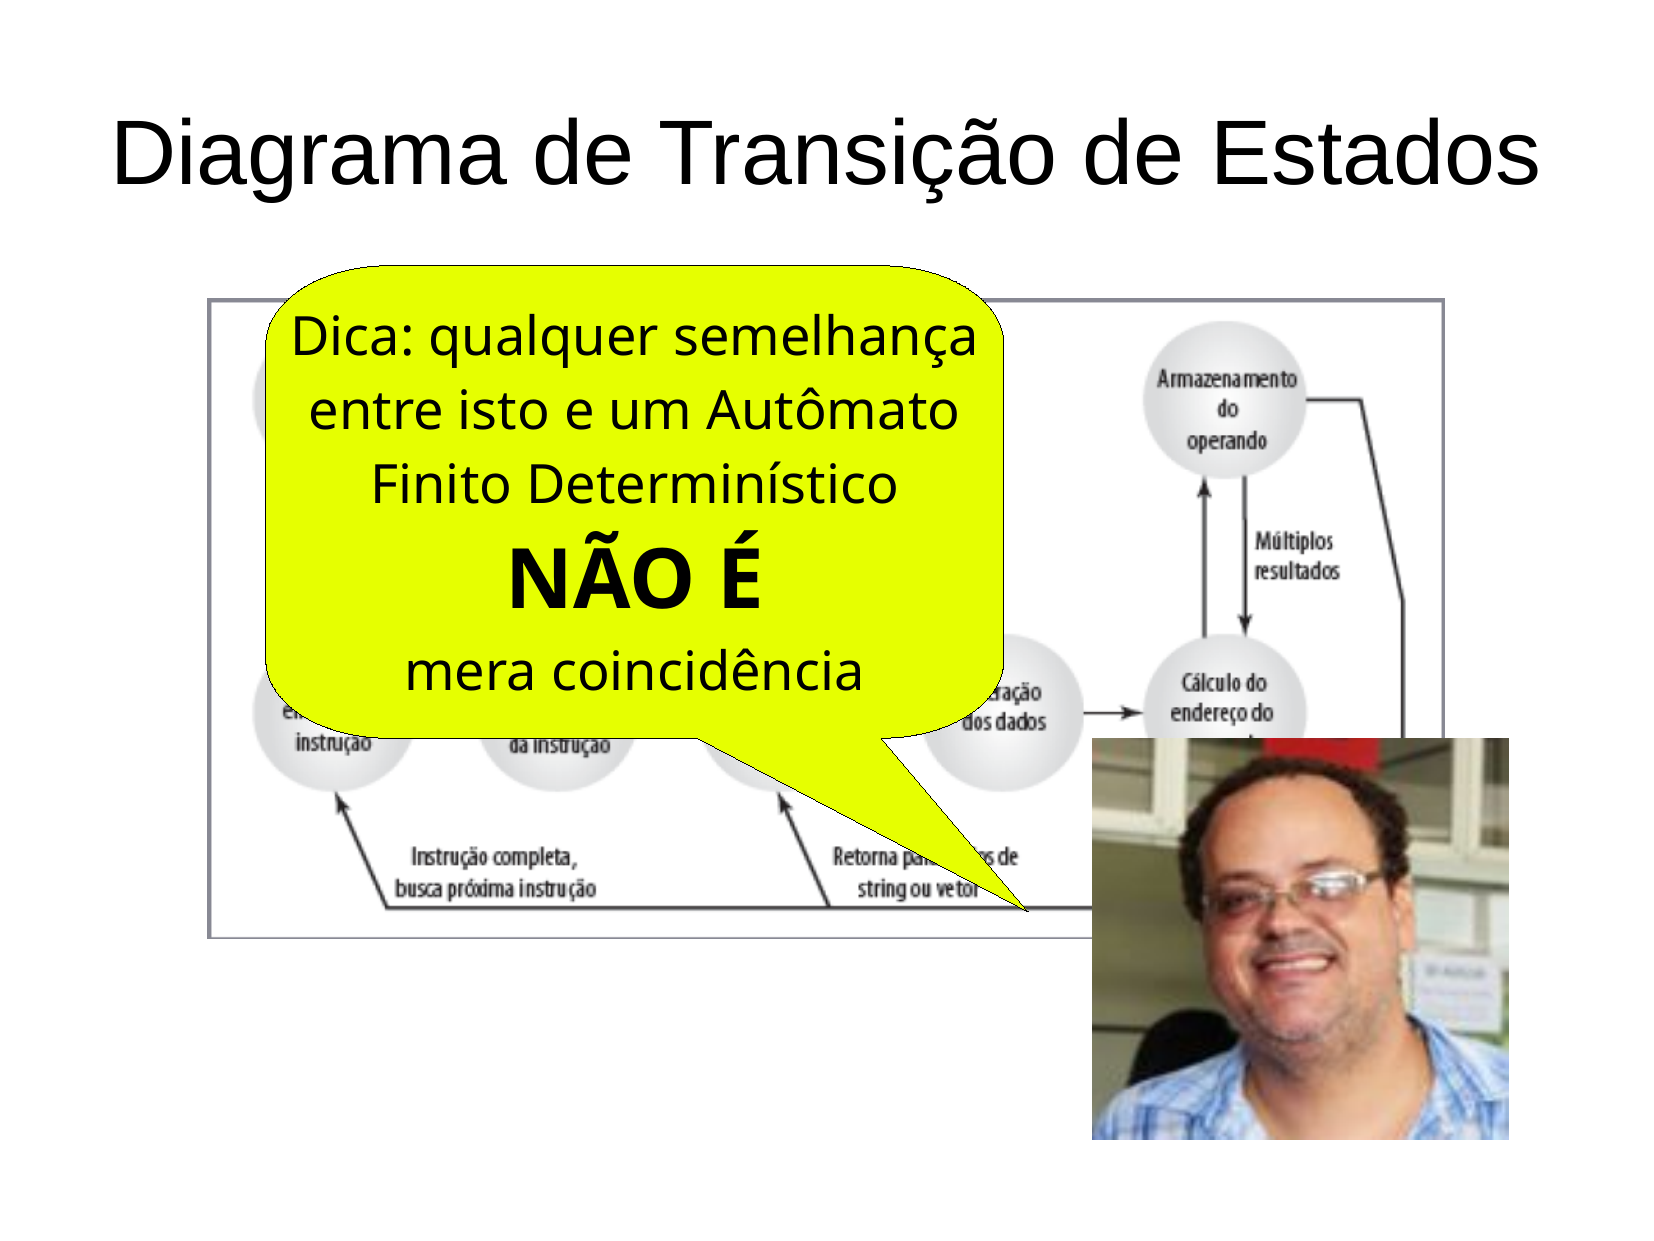

# Diagrama de Transição de Estados
Dica: qualquer semelhança
entre isto e um Autômato
Finito Determinístico
NÃO É
mera coincidência